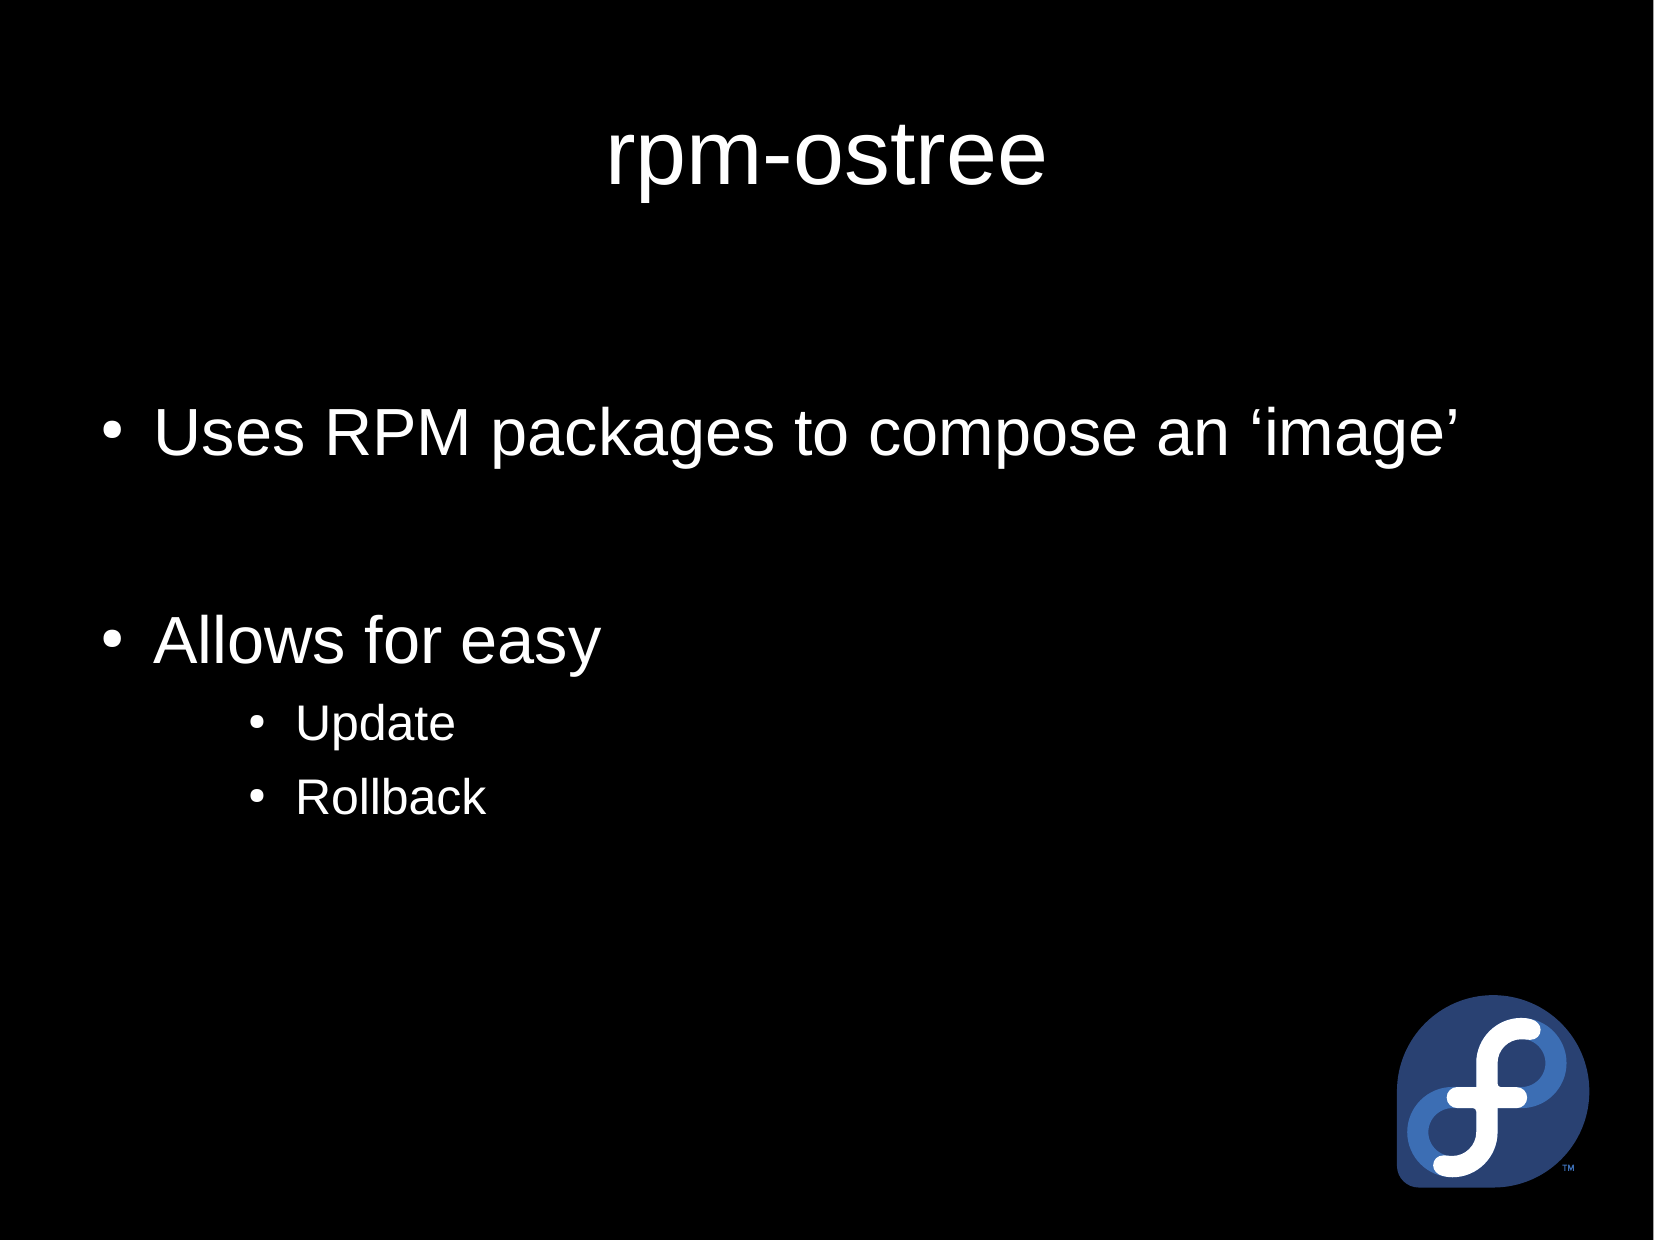

# rpm-ostree
Uses RPM packages to compose an ‘image’
Allows for easy
Update
Rollback